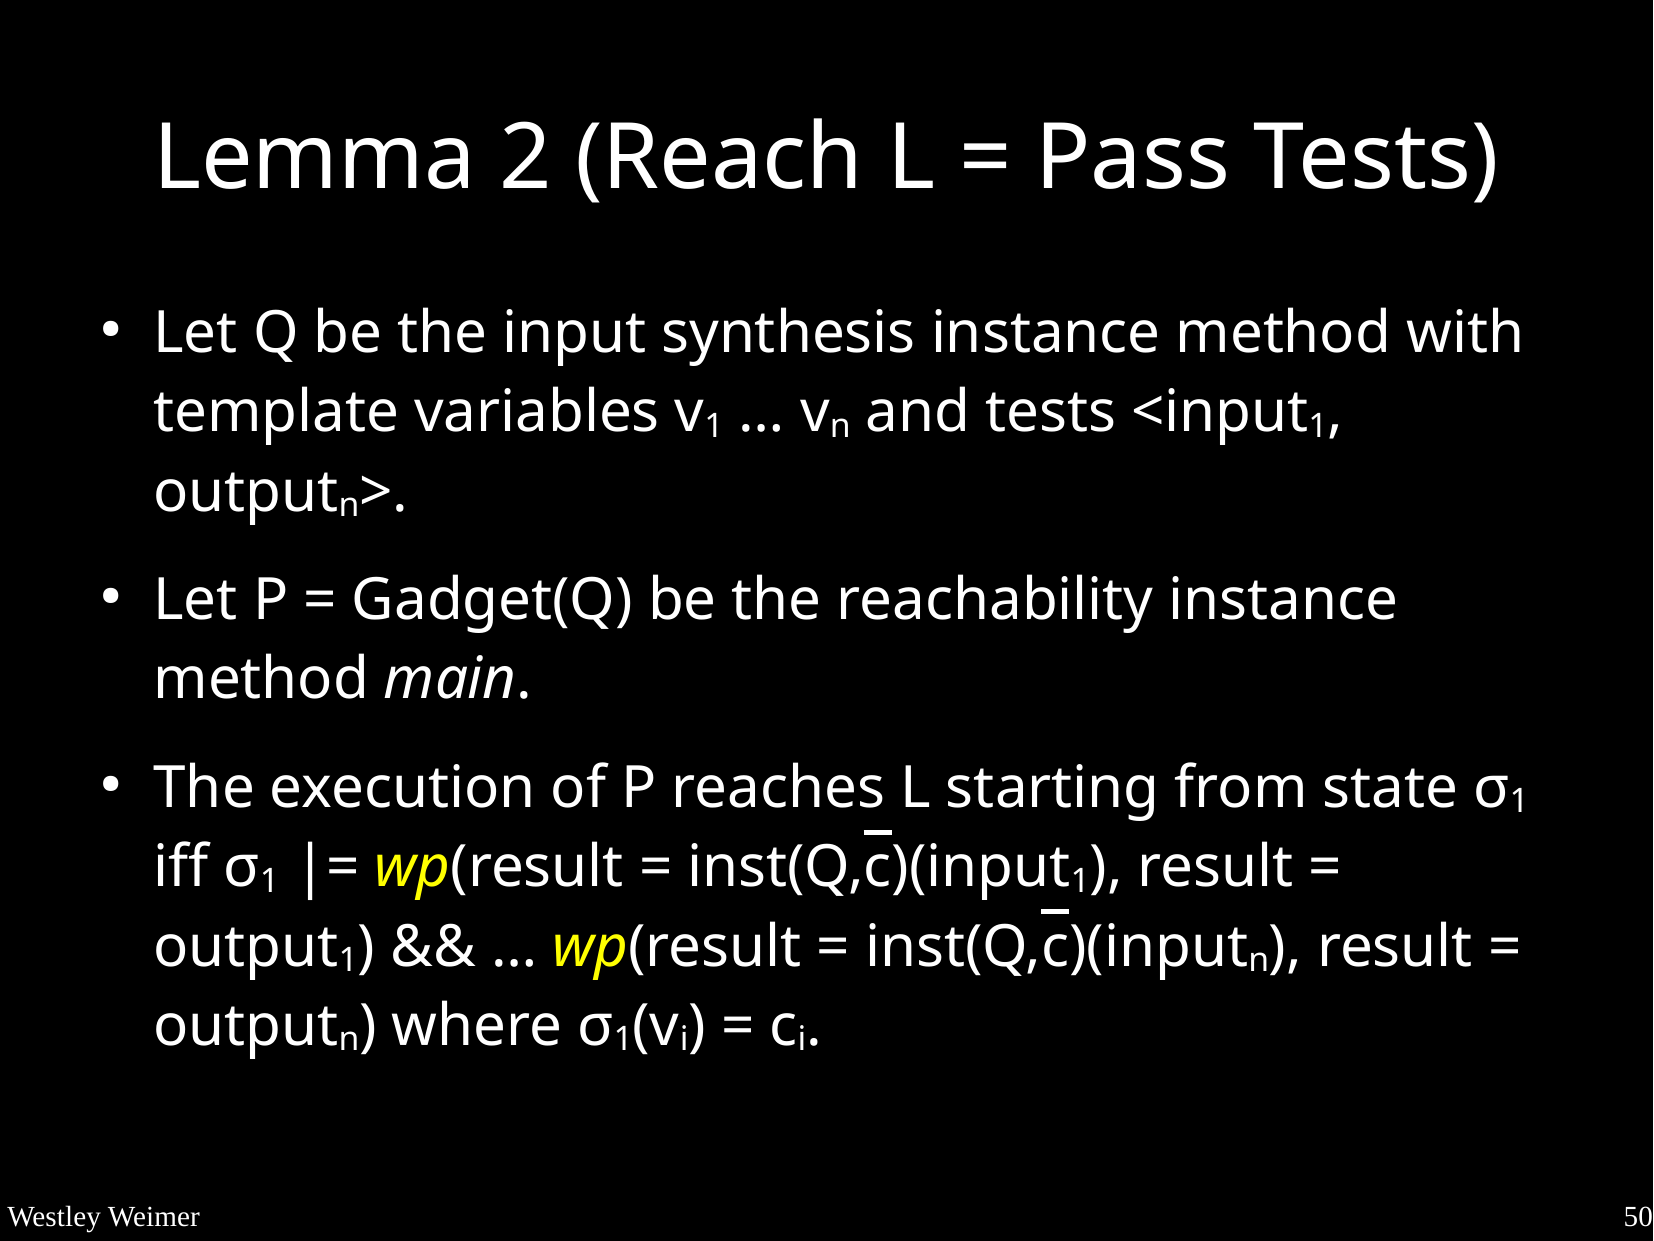

# Lemma 2 (Reach L = Pass Tests)
Let Q be the input synthesis instance method with template variables v1 … vn and tests <input1, outputn>.
Let P = Gadget(Q) be the reachability instance method main.
The execution of P reaches L starting from state σ1 iff σ1 |= wp(result = inst(Q,c)(input1), result = output1) && … wp(result = inst(Q,c)(inputn), result = outputn) where σ1(vi) = ci.
50